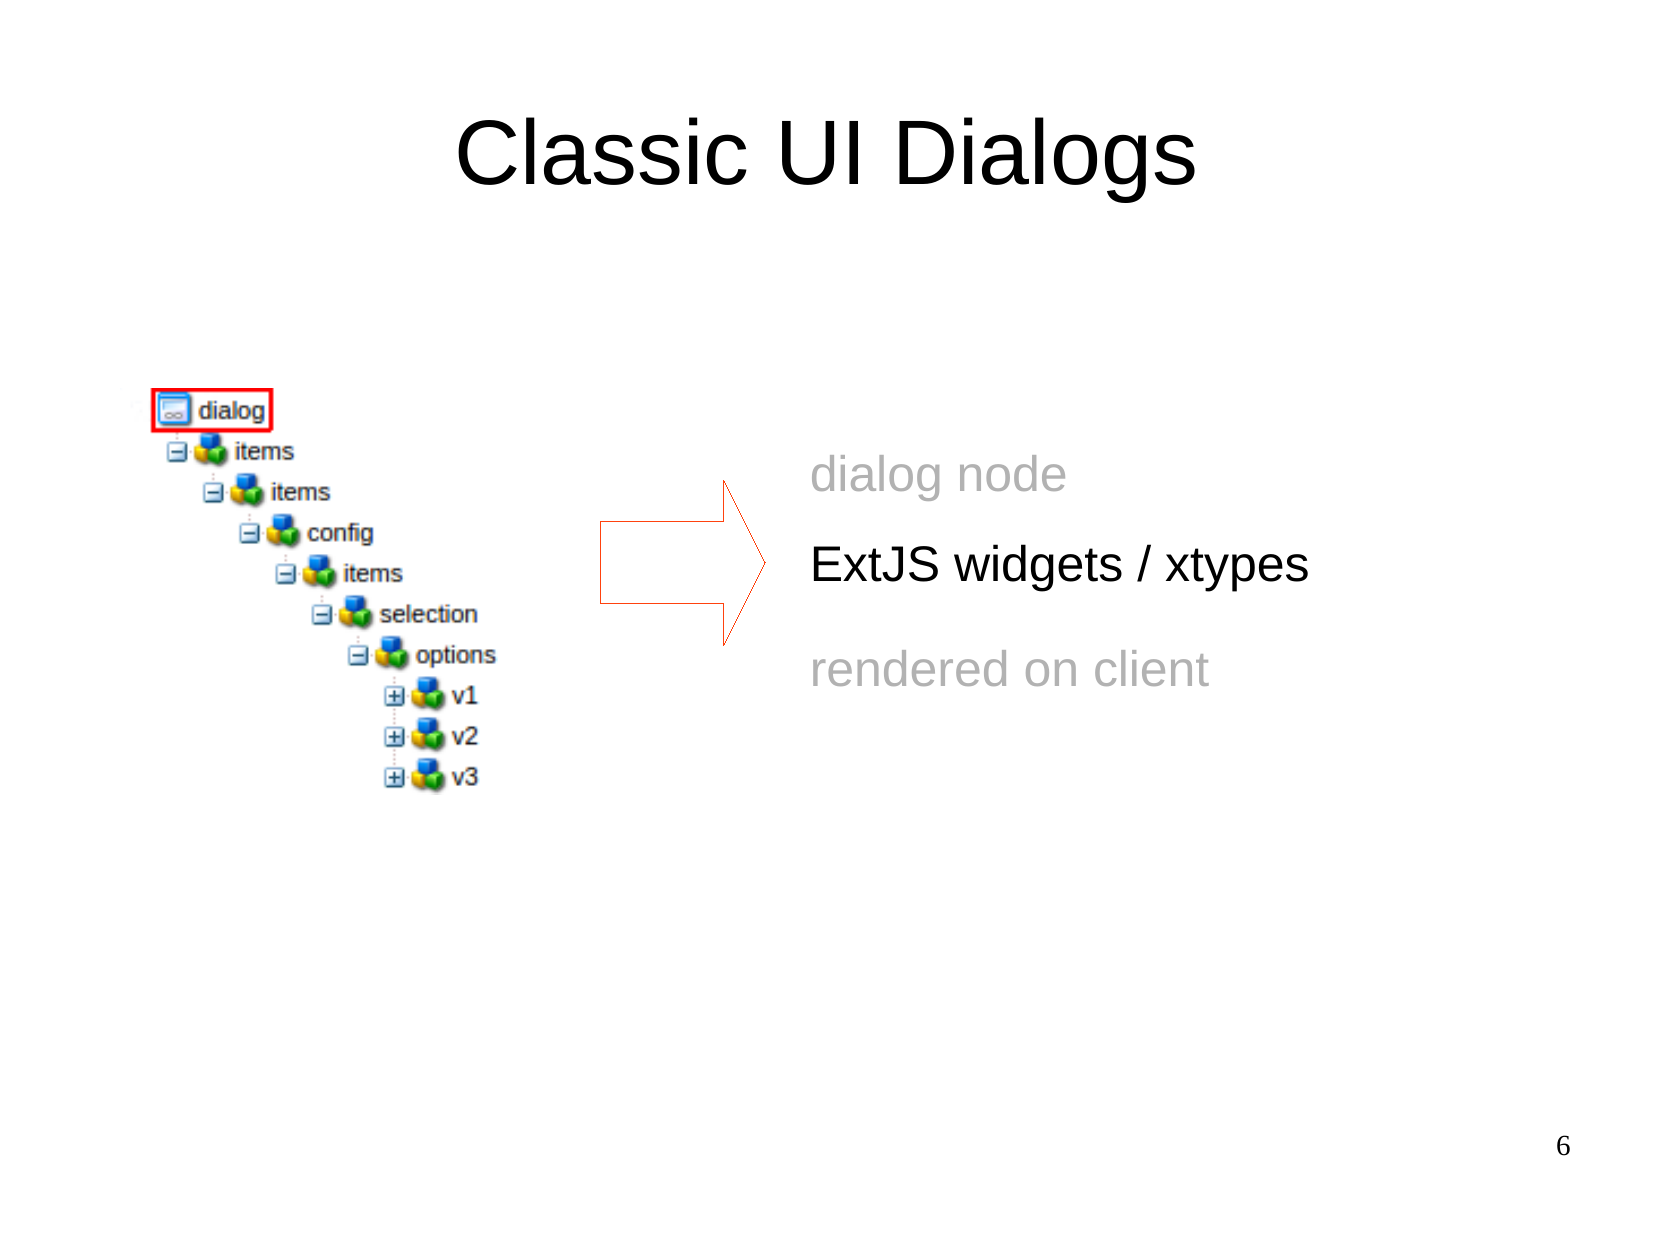

# Classic UI Dialogs
dialog node
ExtJS widgets / xtypes
rendered on client
6